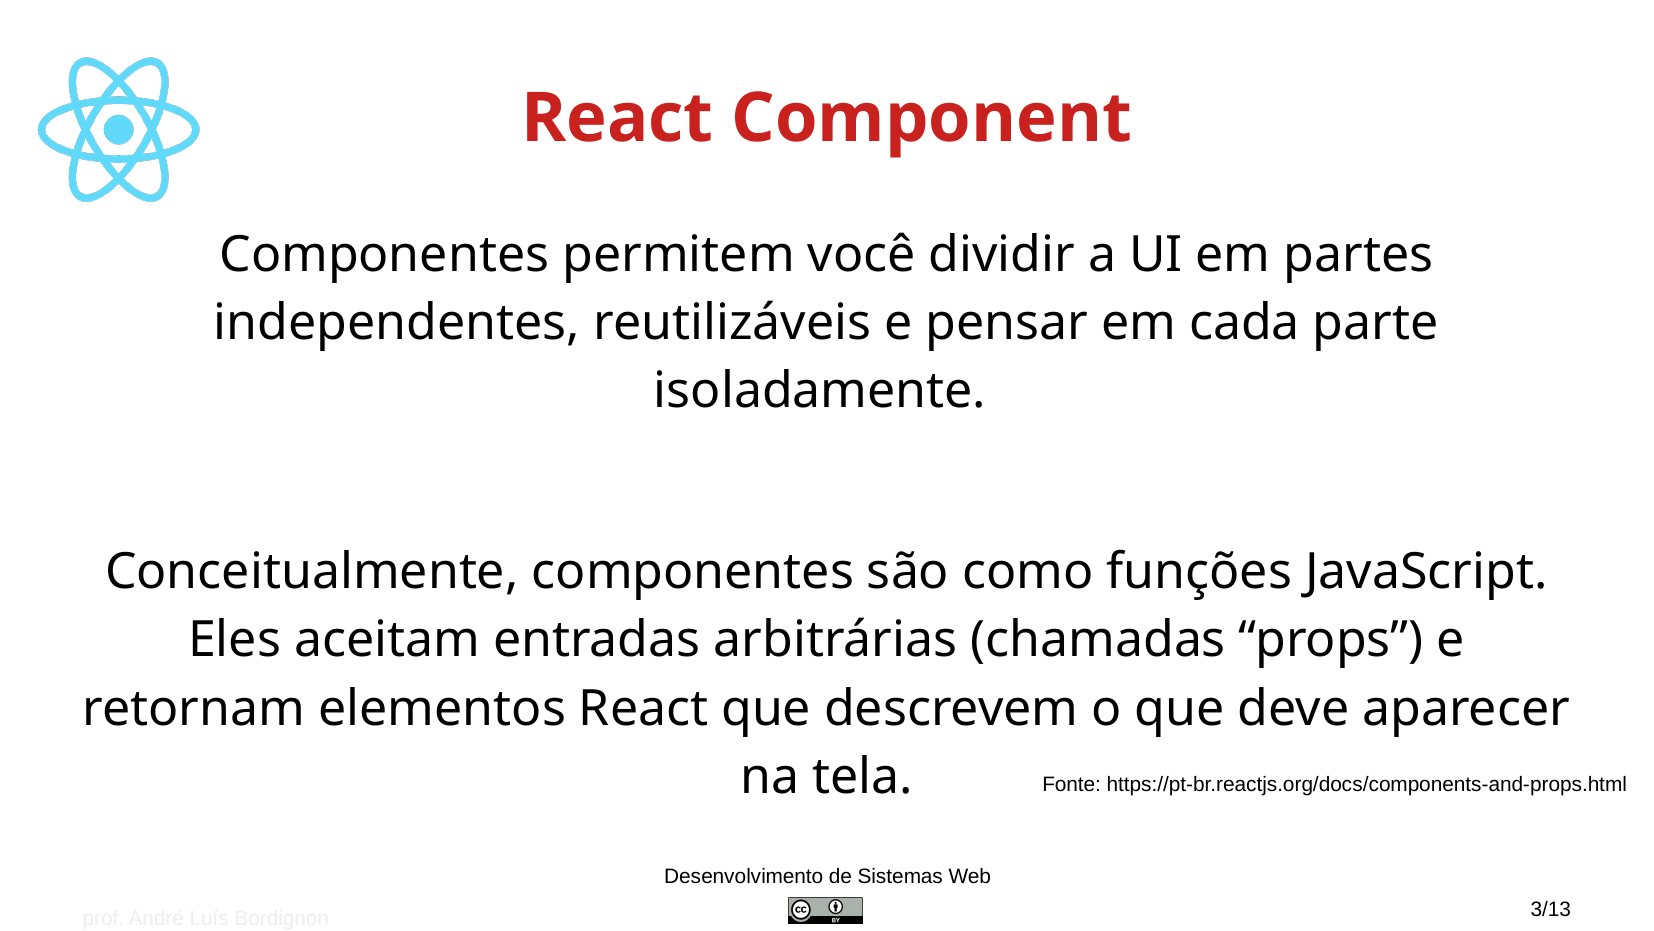

# React Component
Componentes permitem você dividir a UI em partes independentes, reutilizáveis e pensar em cada parte isoladamente.
Conceitualmente, componentes são como funções JavaScript. Eles aceitam entradas arbitrárias (chamadas “props”) e retornam elementos React que descrevem o que deve aparecer na tela.
Fonte: https://pt-br.reactjs.org/docs/components-and-props.html
3
prof. André Luís Bordignon